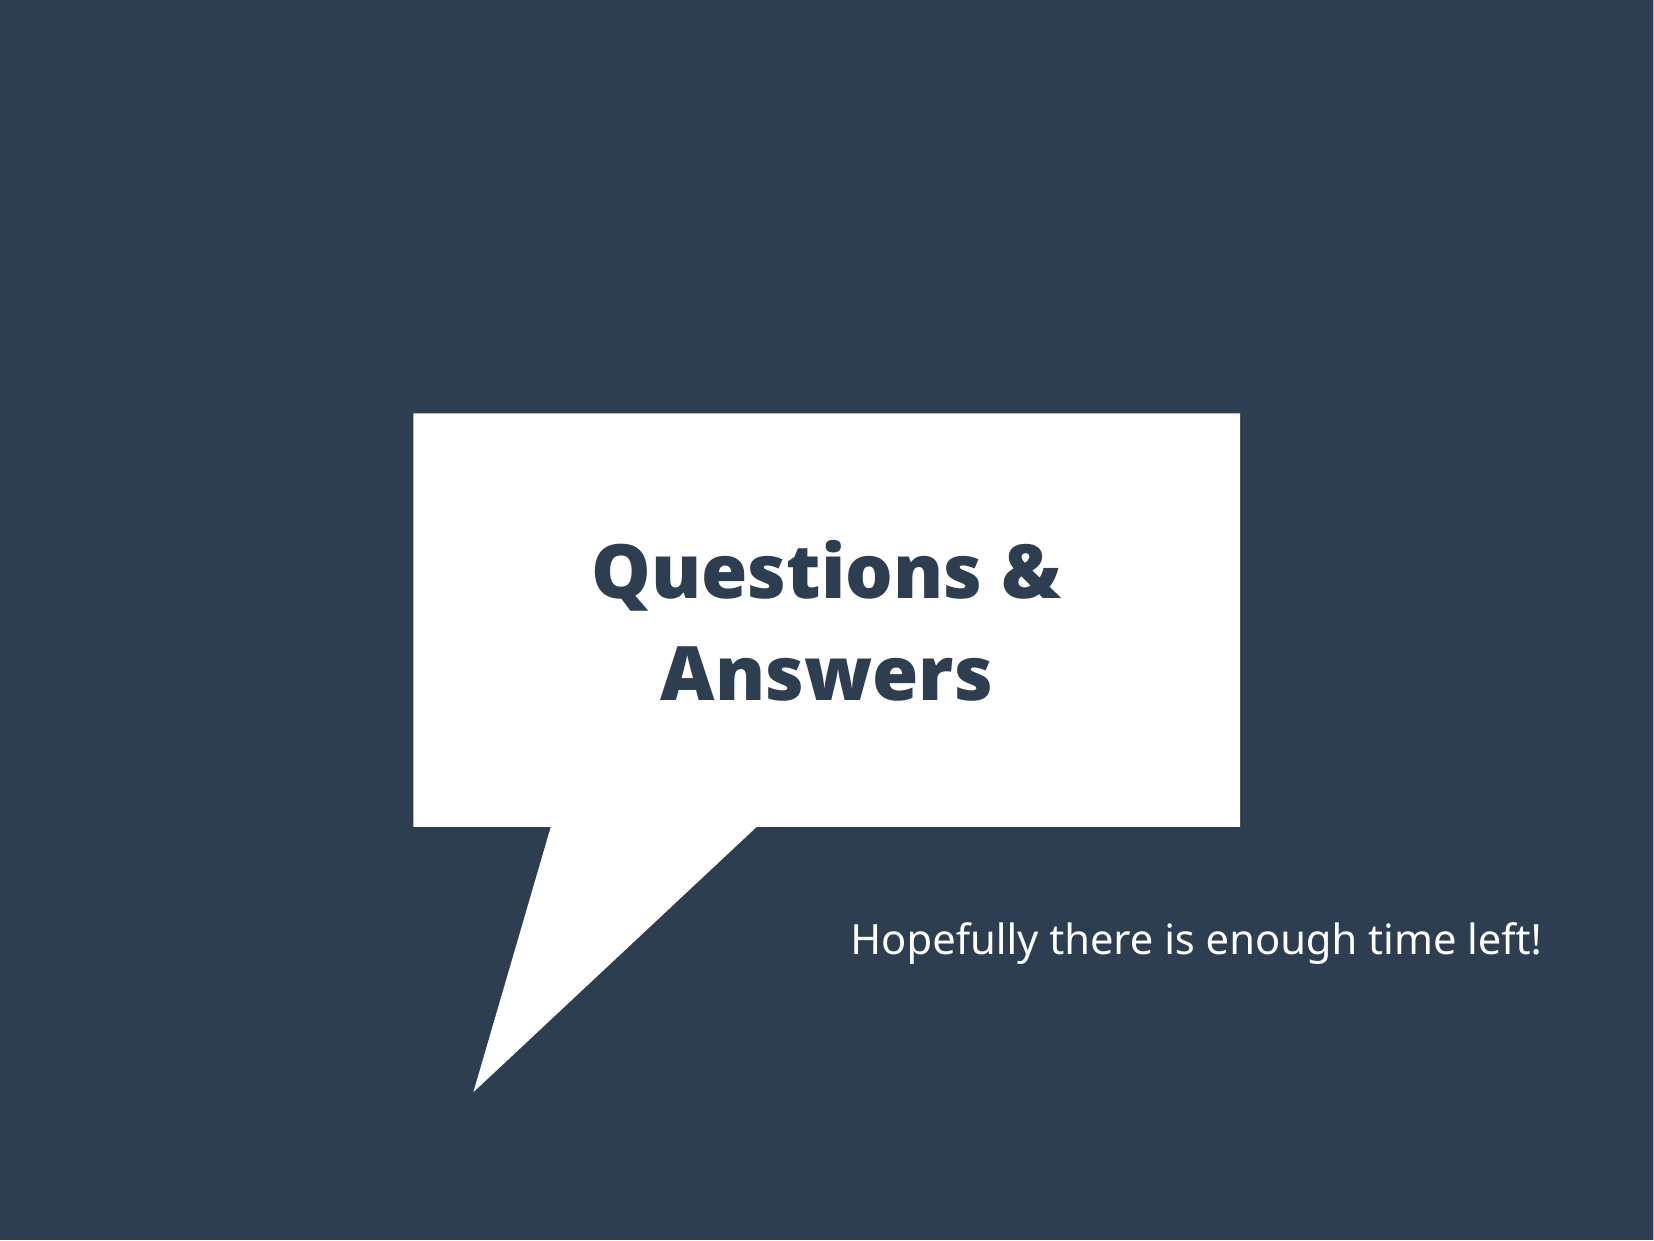

# Questions & Answers
Hopefully there is enough time left!